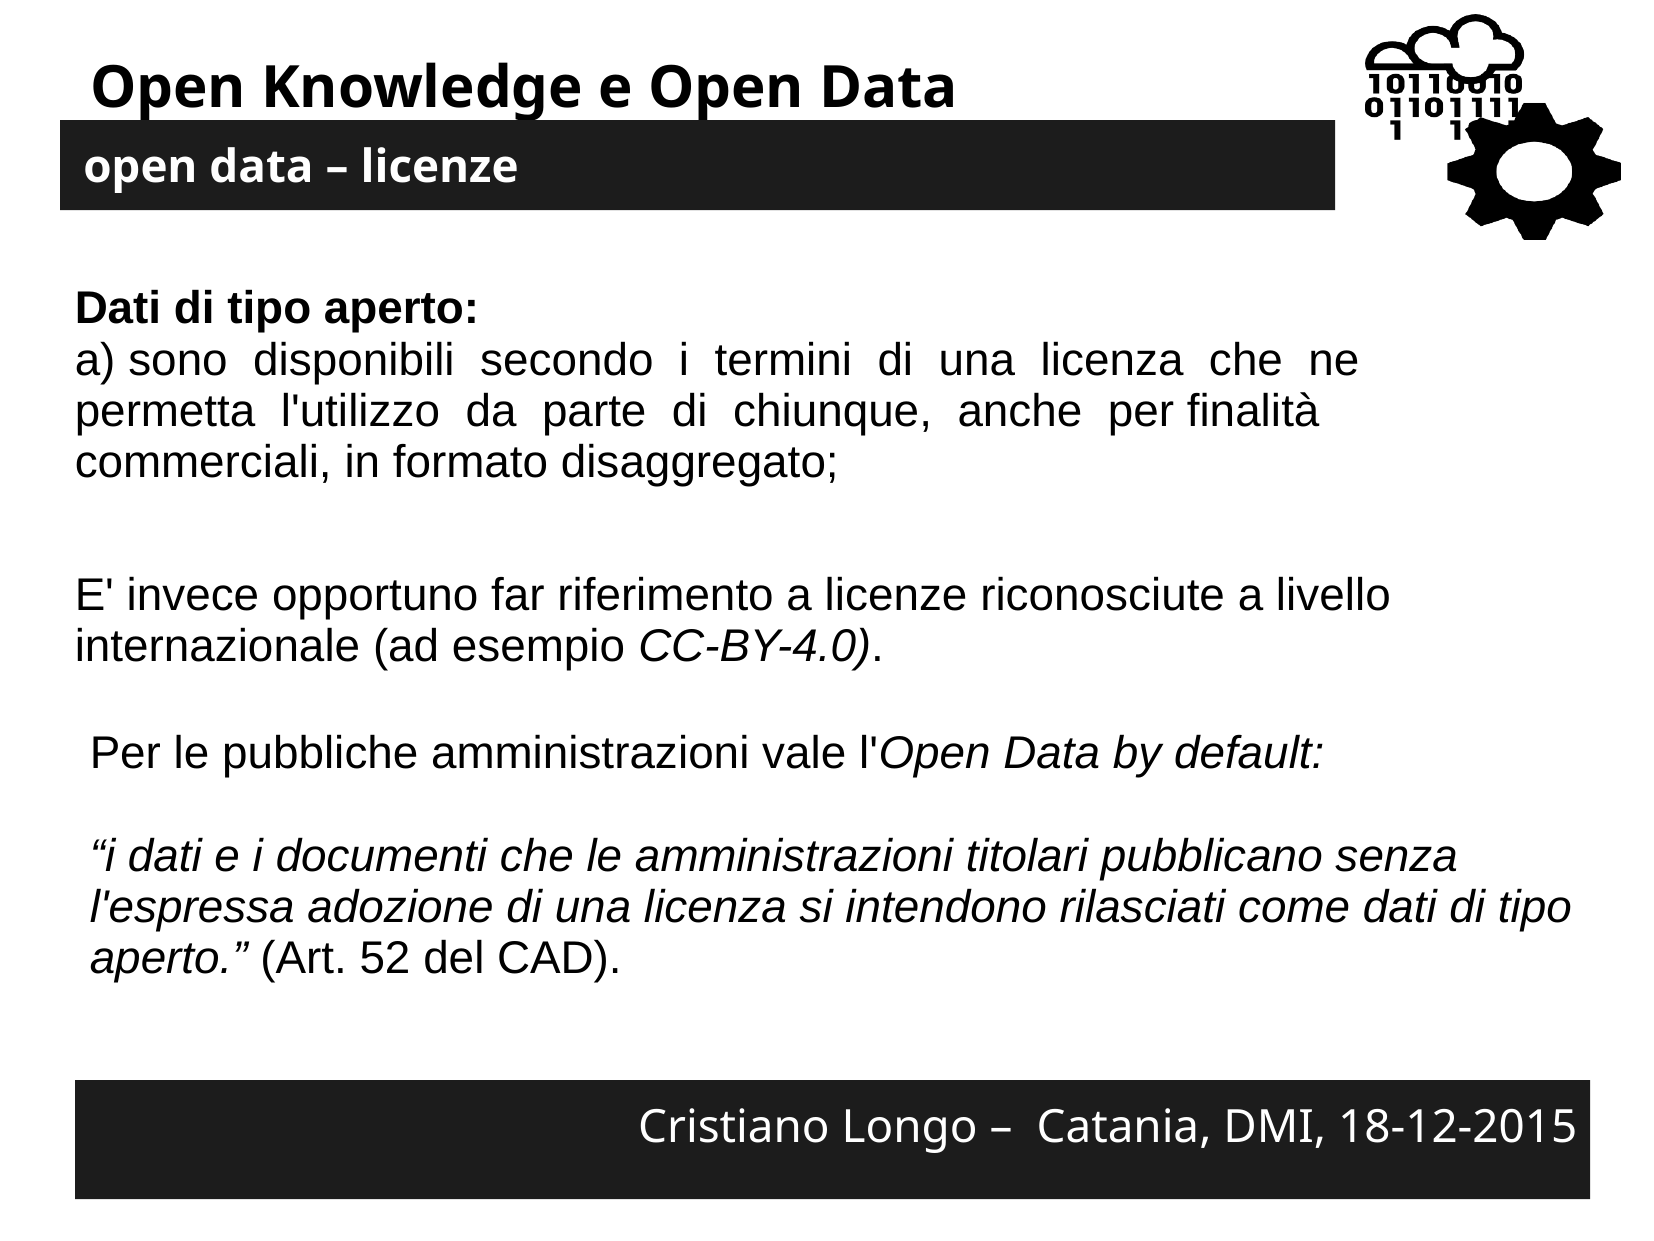

# Open Knowledge e Open Data
 open data – licenze
Dati di tipo aperto:
a) sono disponibili secondo i termini di una licenza che ne permetta l'utilizzo da parte di chiunque, anche per finalità commerciali, in formato disaggregato;
E' invece opportuno far riferimento a licenze riconosciute a livello internazionale (ad esempio CC-BY-4.0).
Per le pubbliche amministrazioni vale l'Open Data by default:
“i dati e i documenti che le amministrazioni titolari pubblicano senza l'espressa adozione di una licenza si intendono rilasciati come dati di tipo aperto.” (Art. 52 del CAD).
 Cristiano Longo – Catania, DMI, 18-12-2015